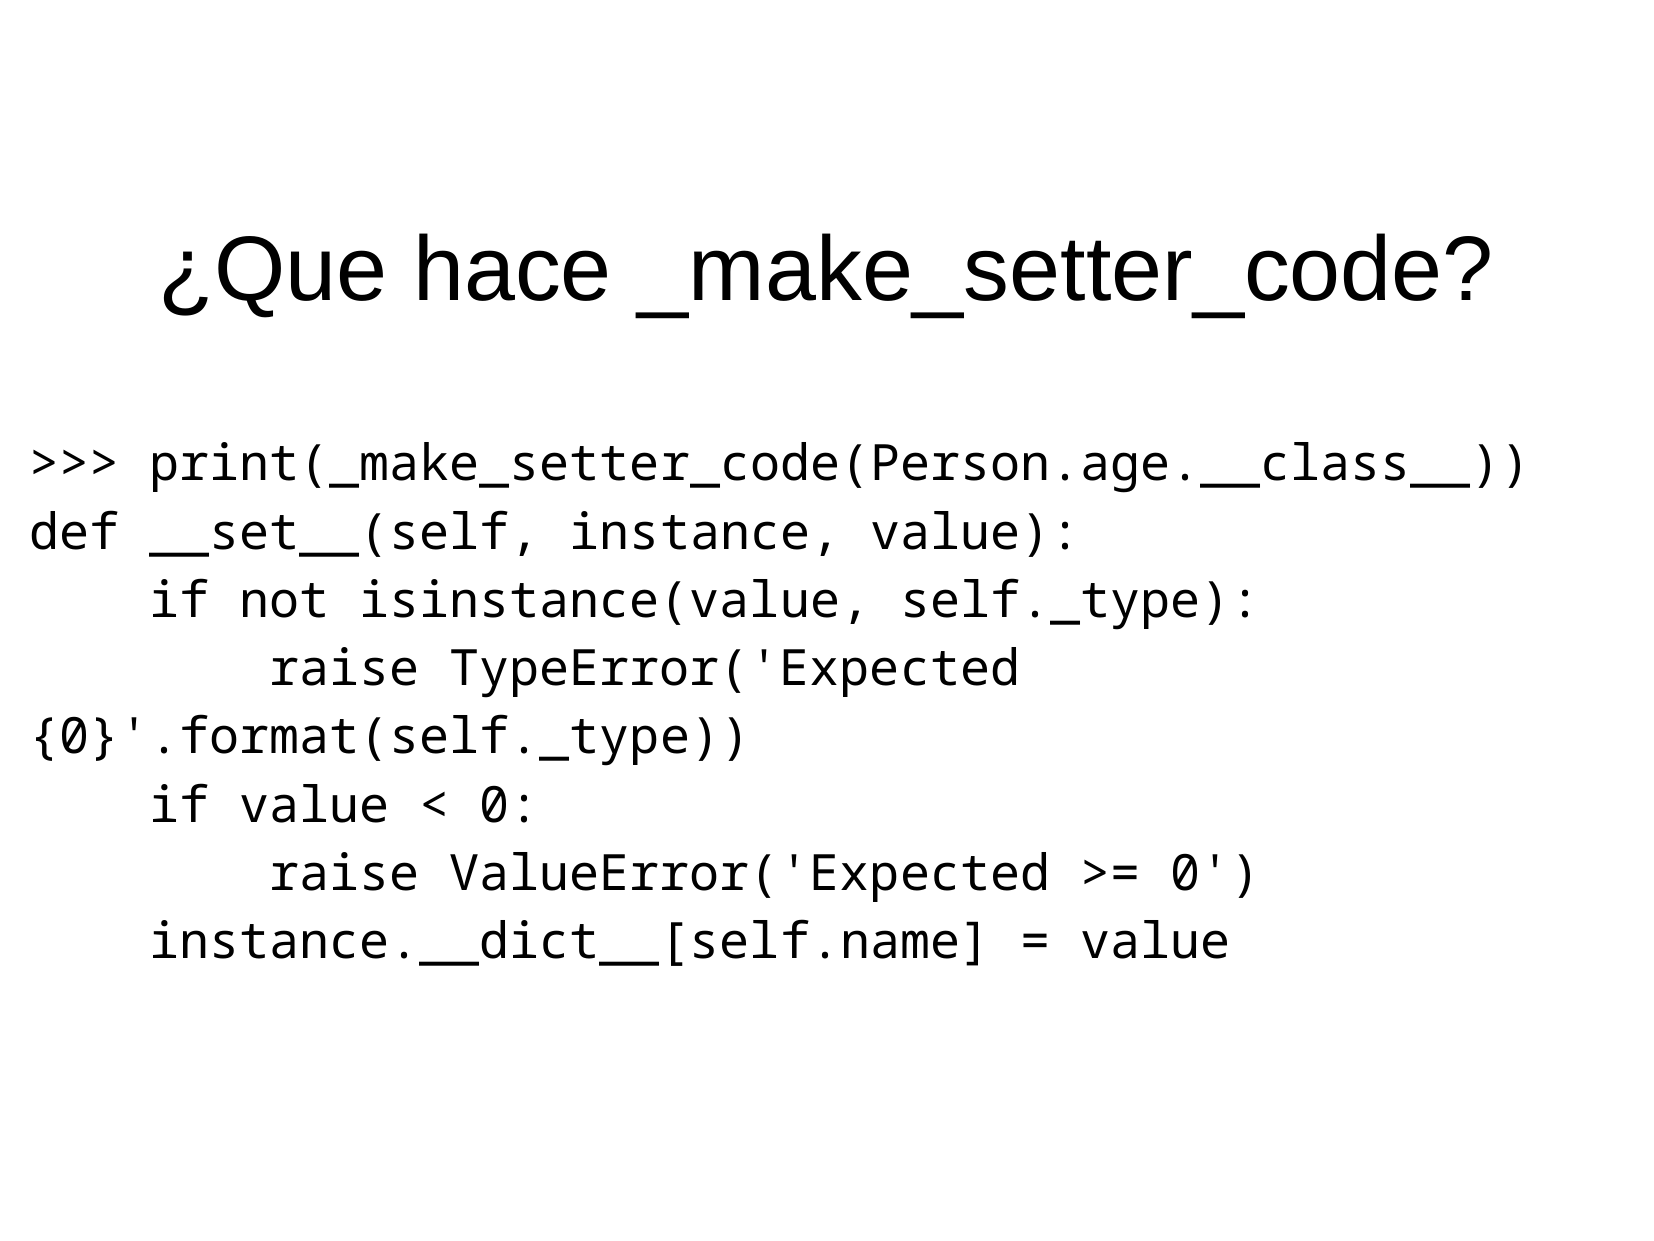

# ¿Que hace _make_setter_code?
>>> print(_make_setter_code(Person.age.__class__))
def __set__(self, instance, value):
 if not isinstance(value, self._type):
 raise TypeError('Expected {0}'.format(self._type))
 if value < 0:
 raise ValueError('Expected >= 0')
 instance.__dict__[self.name] = value